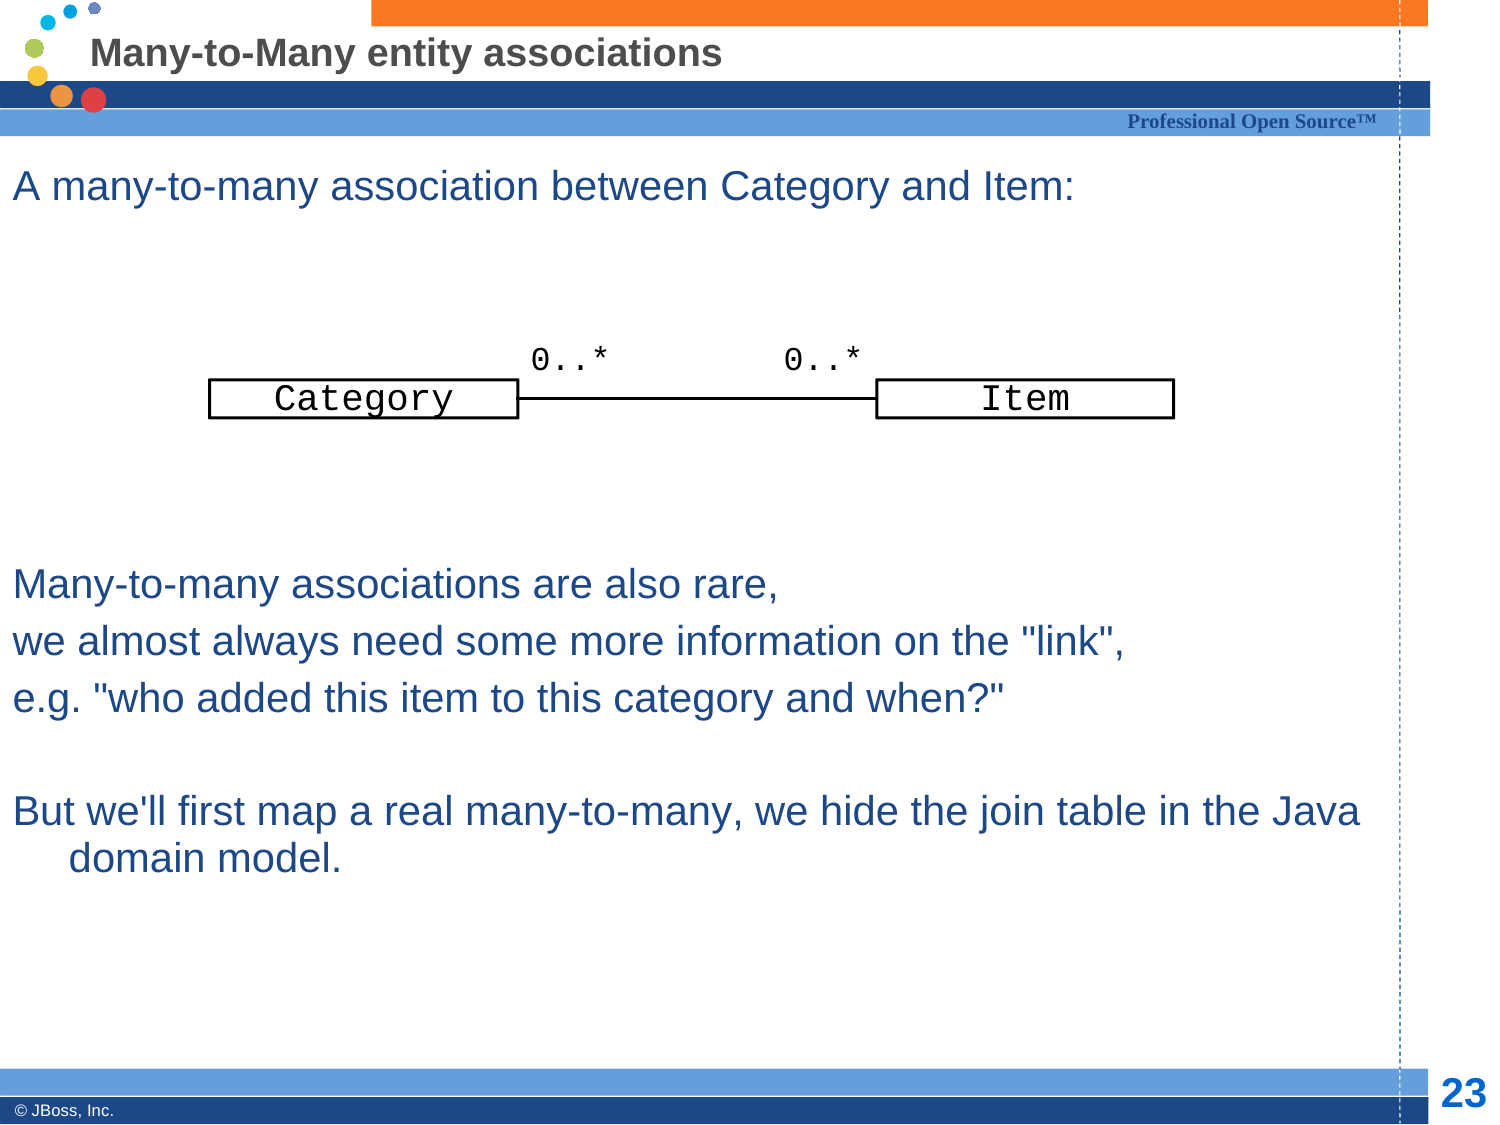

# Many-to-Many entity associations
A many-to-many association between Category and Item:
Many-to-many associations are also rare,
we almost always need some more information on the "link",
e.g. "who added this item to this category and when?"
But we'll first map a real many-to-many, we hide the join table in the Java domain model.
0..*
0..*
Category
Item